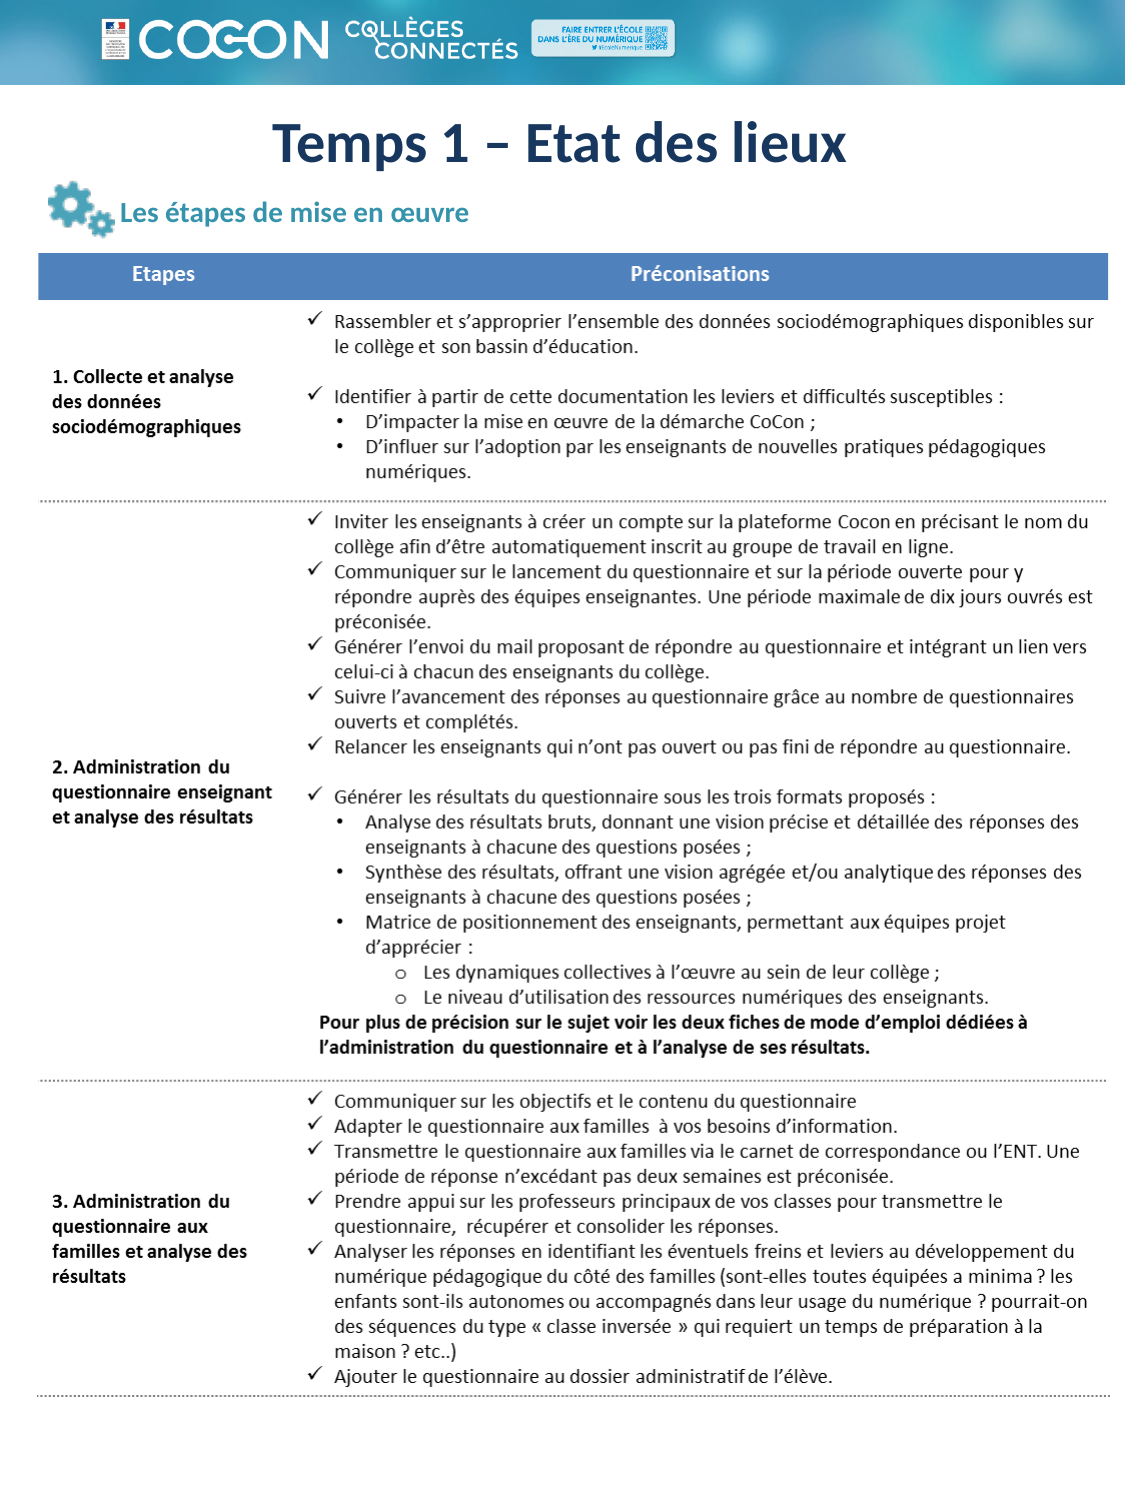

# Temps 1 – Etat des lieux
Les étapes de mise en œuvre